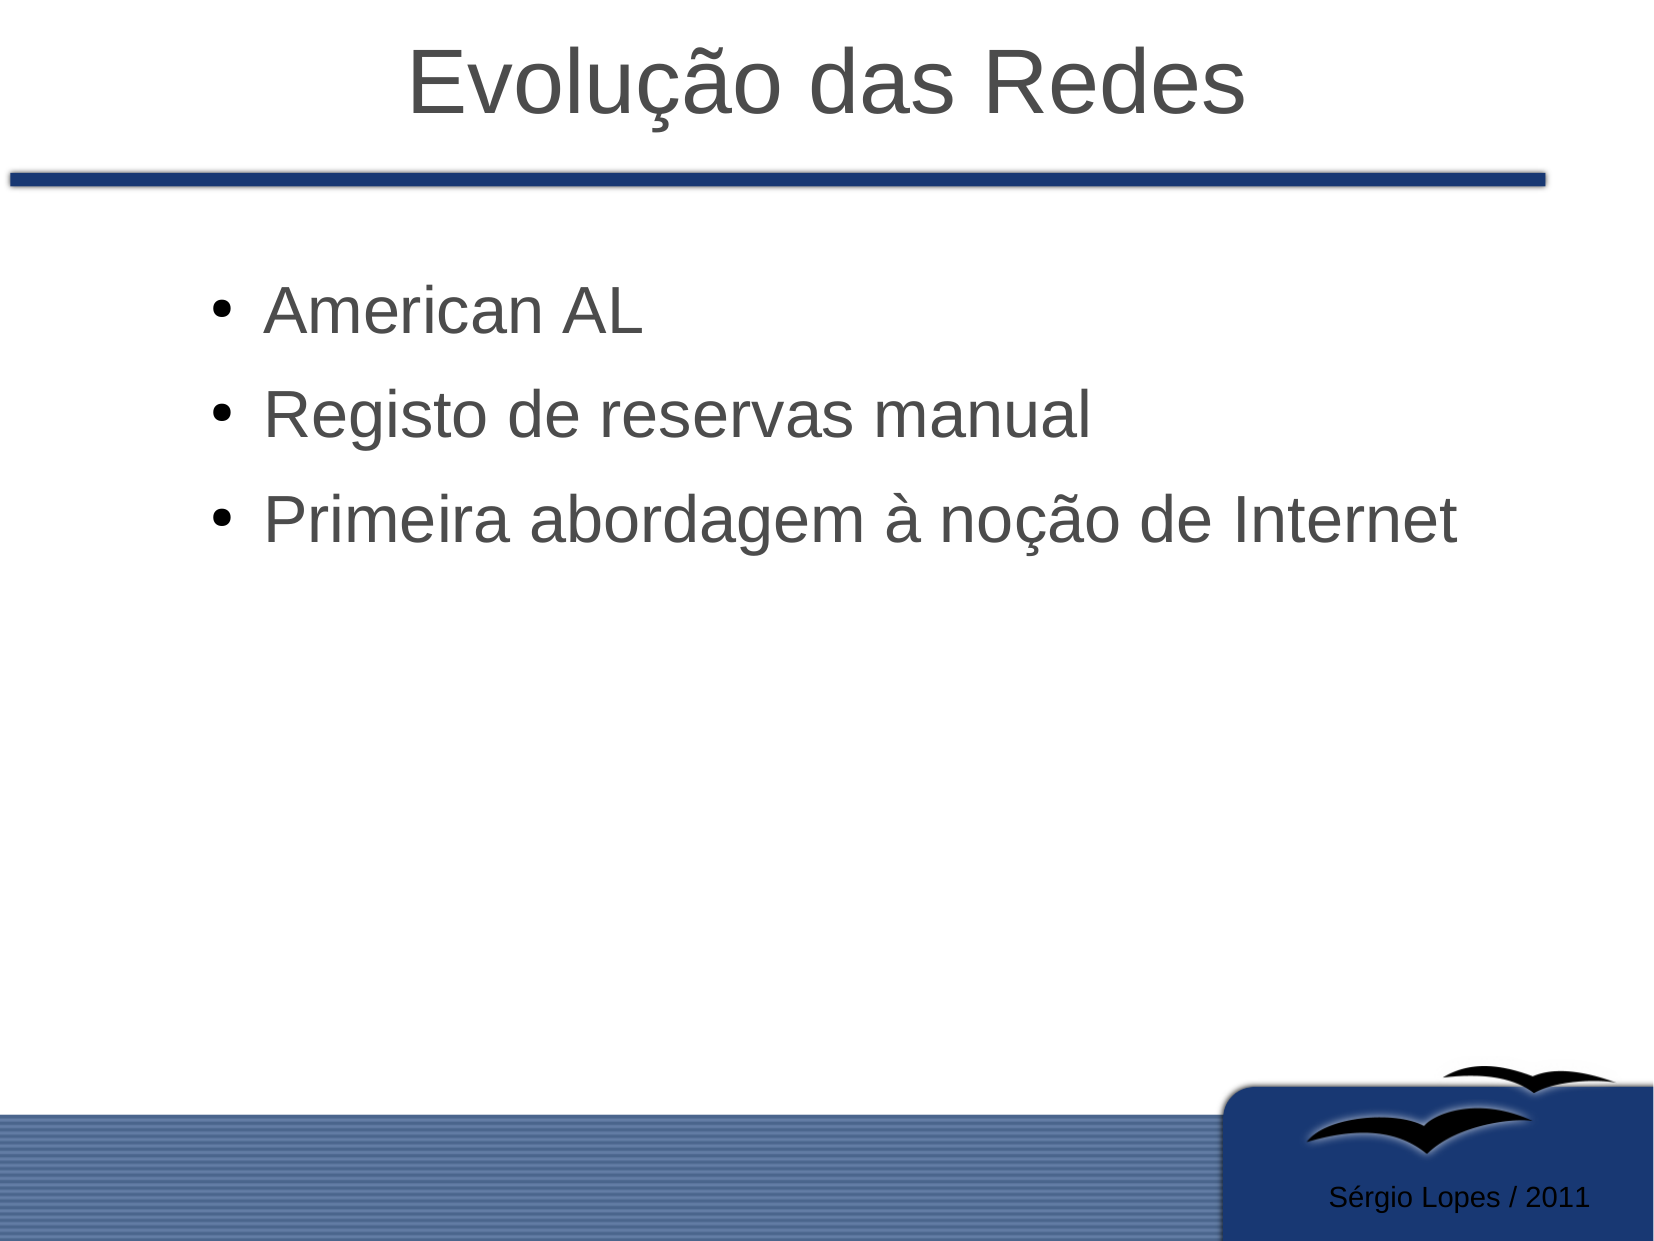

# Evolução das Redes
American AL
Registo de reservas manual
Primeira abordagem à noção de Internet
Sérgio Lopes / 2011